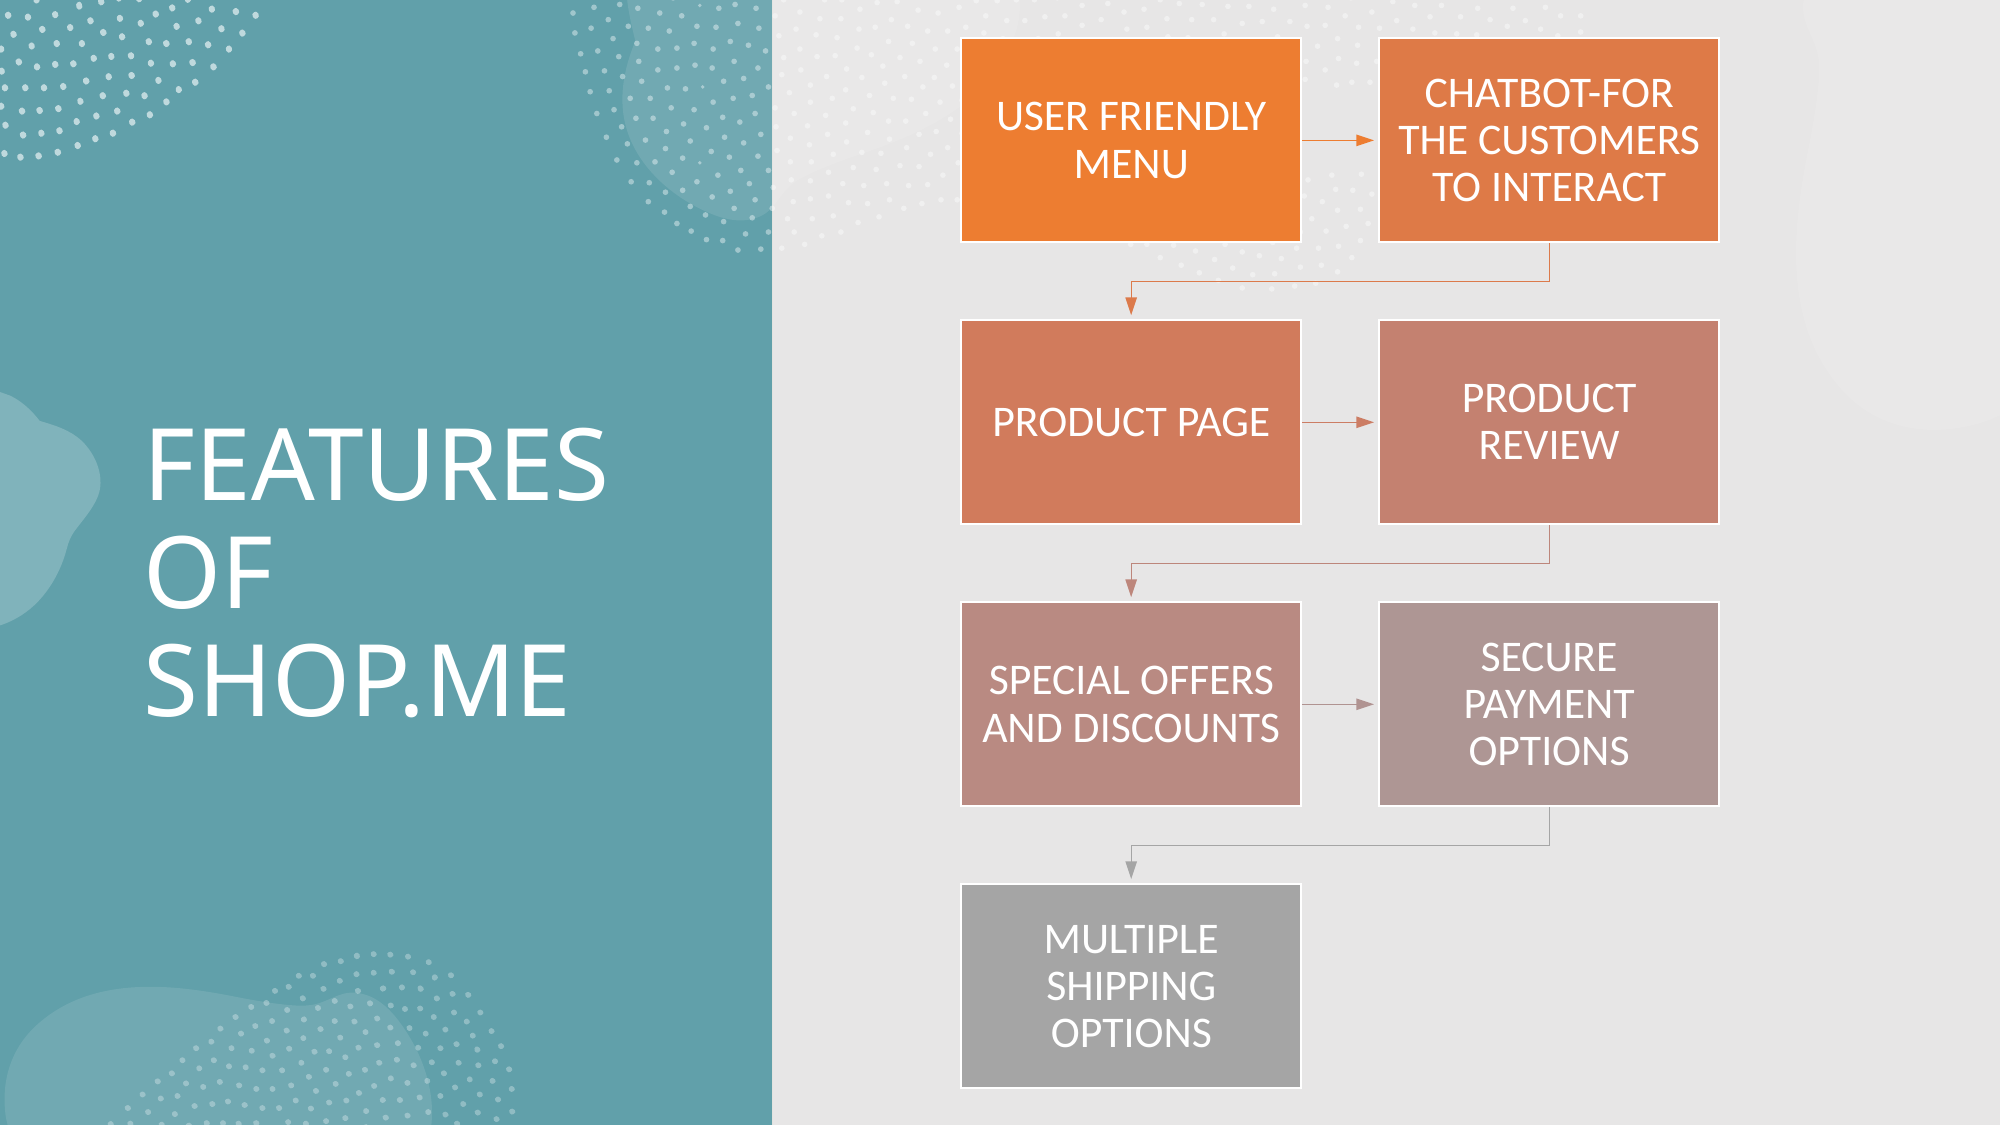

USER FRIENDLY MENU
CHATBOT-FOR THE CUSTOMERS TO INTERACT
PRODUCT PAGE
PRODUCT REVIEW
SPECIAL OFFERS AND DISCOUNTS
SECURE PAYMENT OPTIONS
MULTIPLE SHIPPING OPTIONS
# FEATURES OF  SHOP.ME